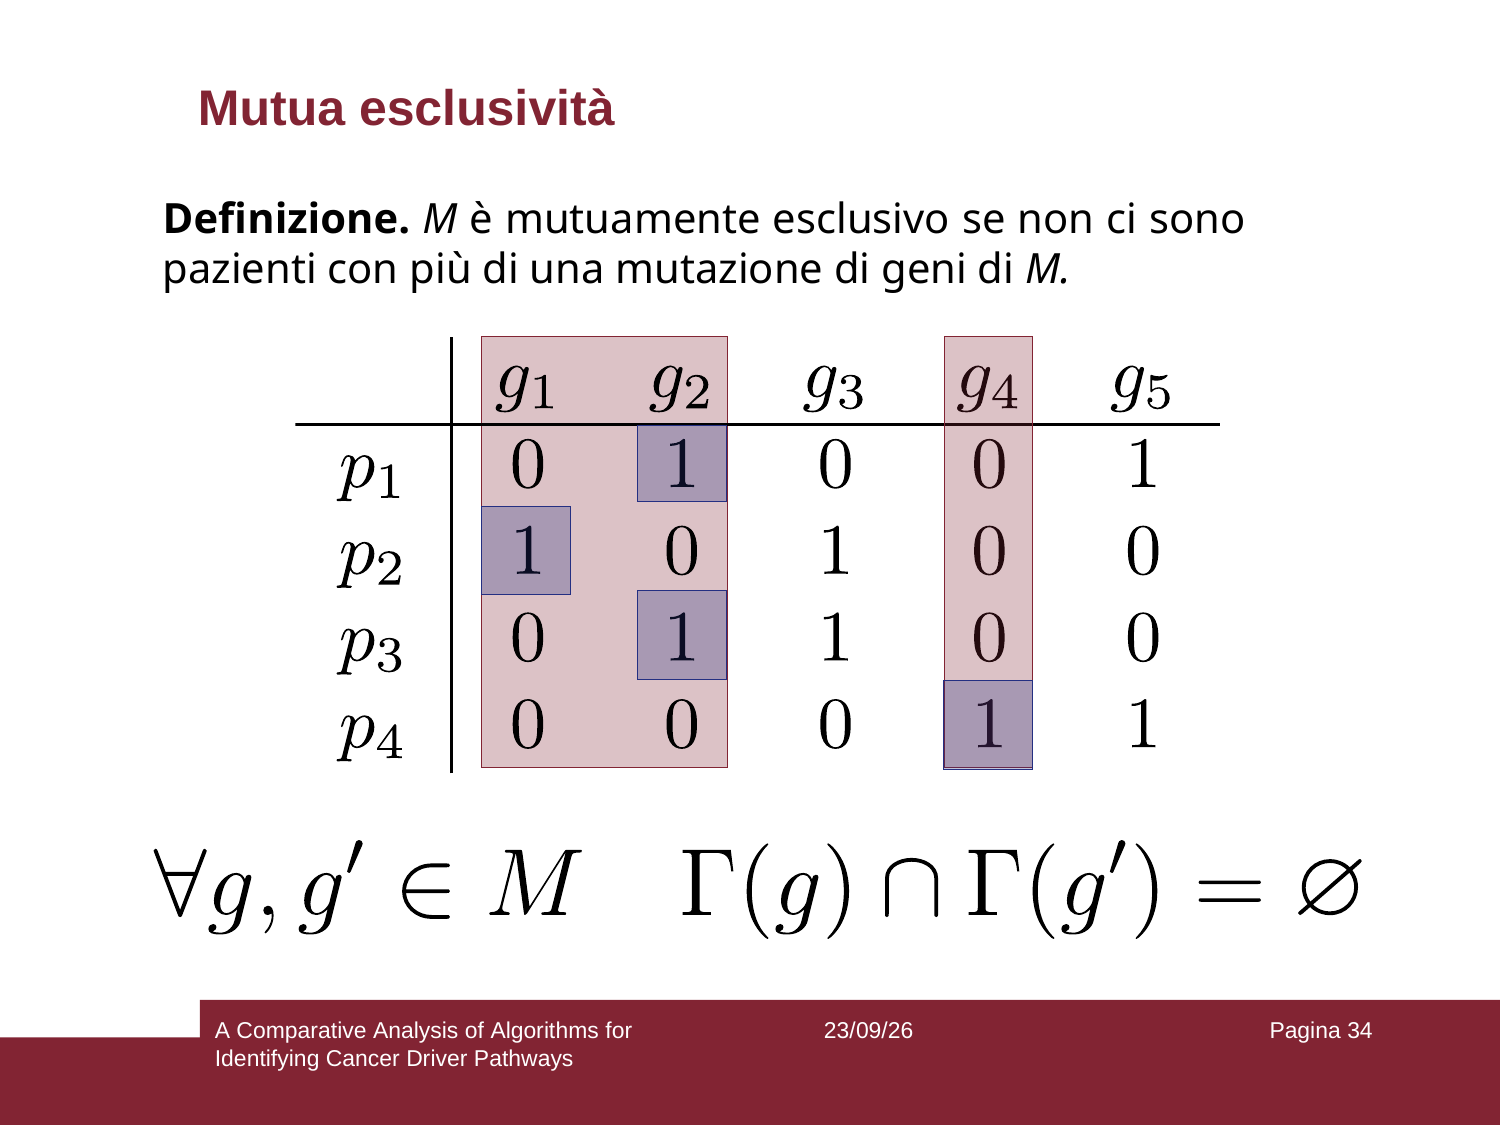

# Mutua esclusività
Definizione. M è mutuamente esclusivo se non ci sono pazienti con più di una mutazione di geni di M.
A Comparative Analysis of Algorithms for Identifying Cancer Driver Pathways
Pagina